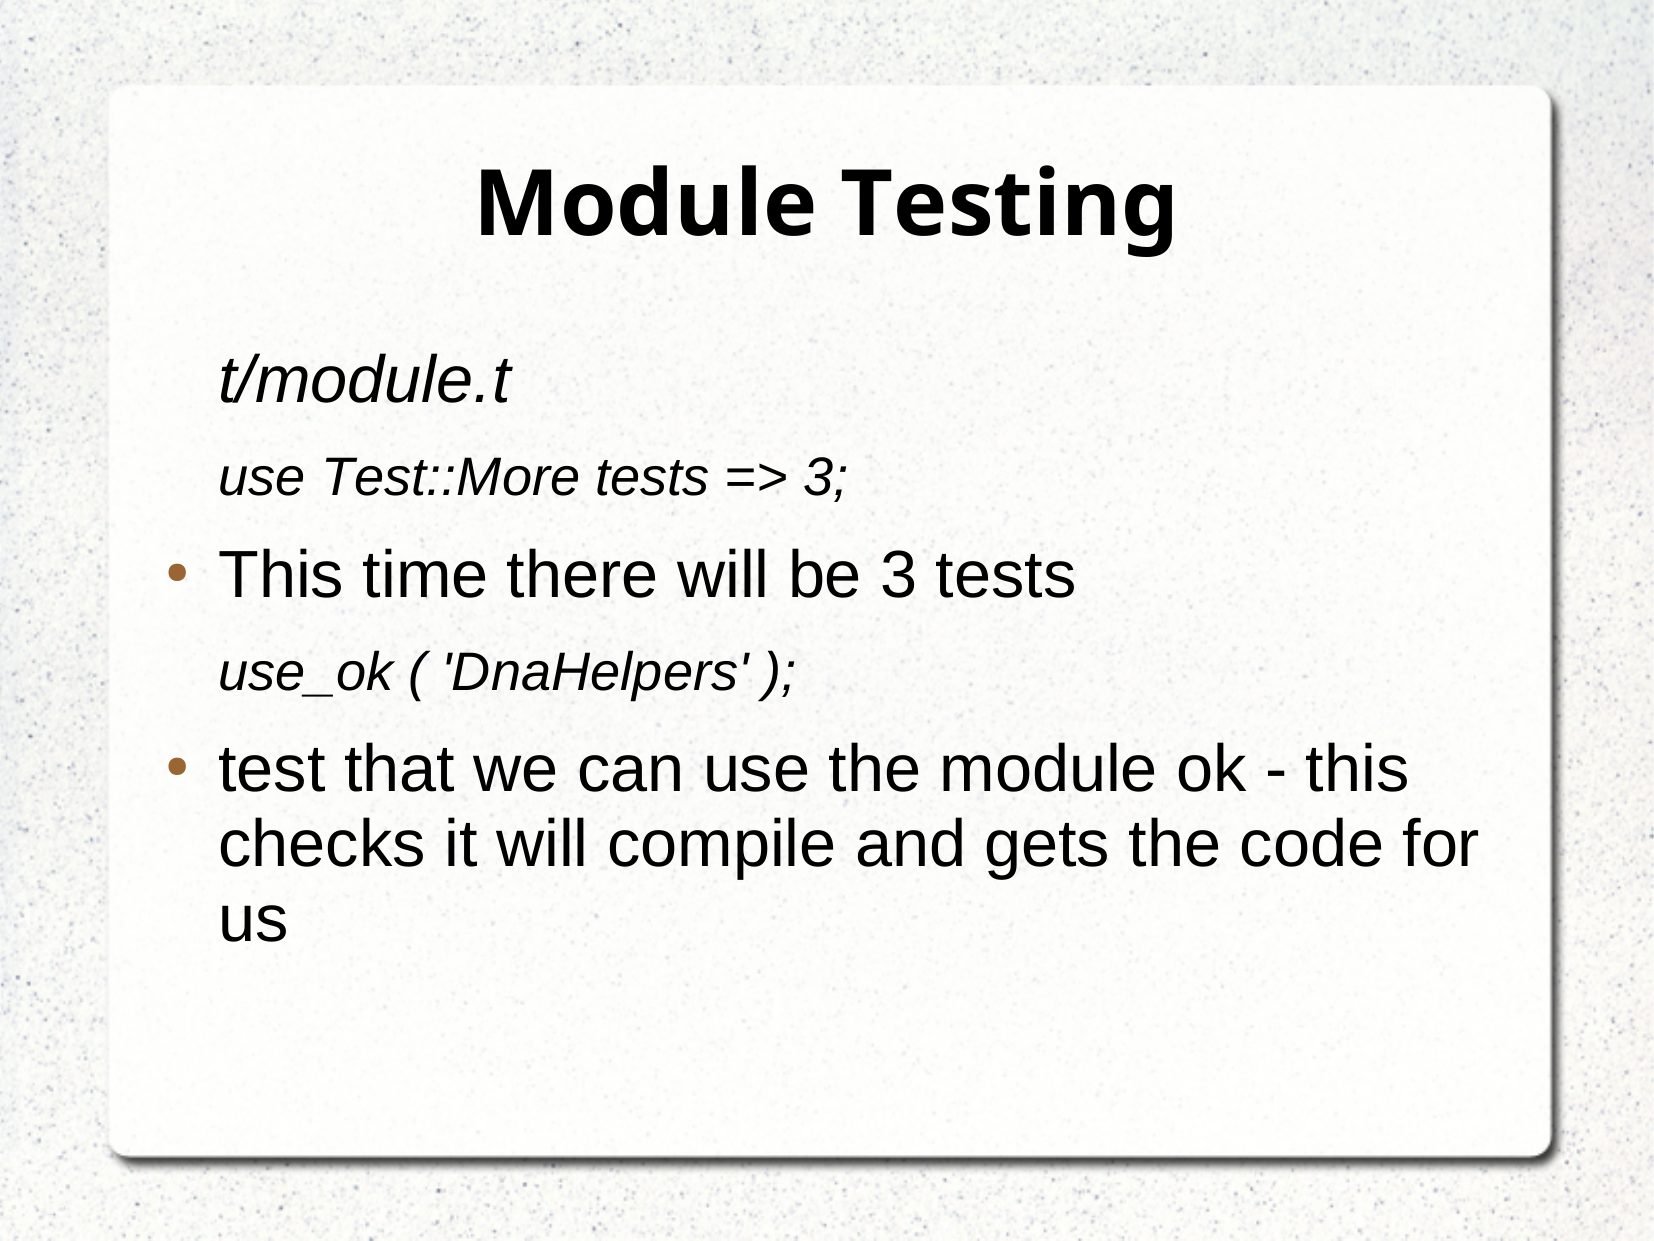

# Module Testing
t/module.t
use Test::More tests => 3;
This time there will be 3 tests
use_ok ( 'DnaHelpers' );
test that we can use the module ok - this checks it will compile and gets the code for us